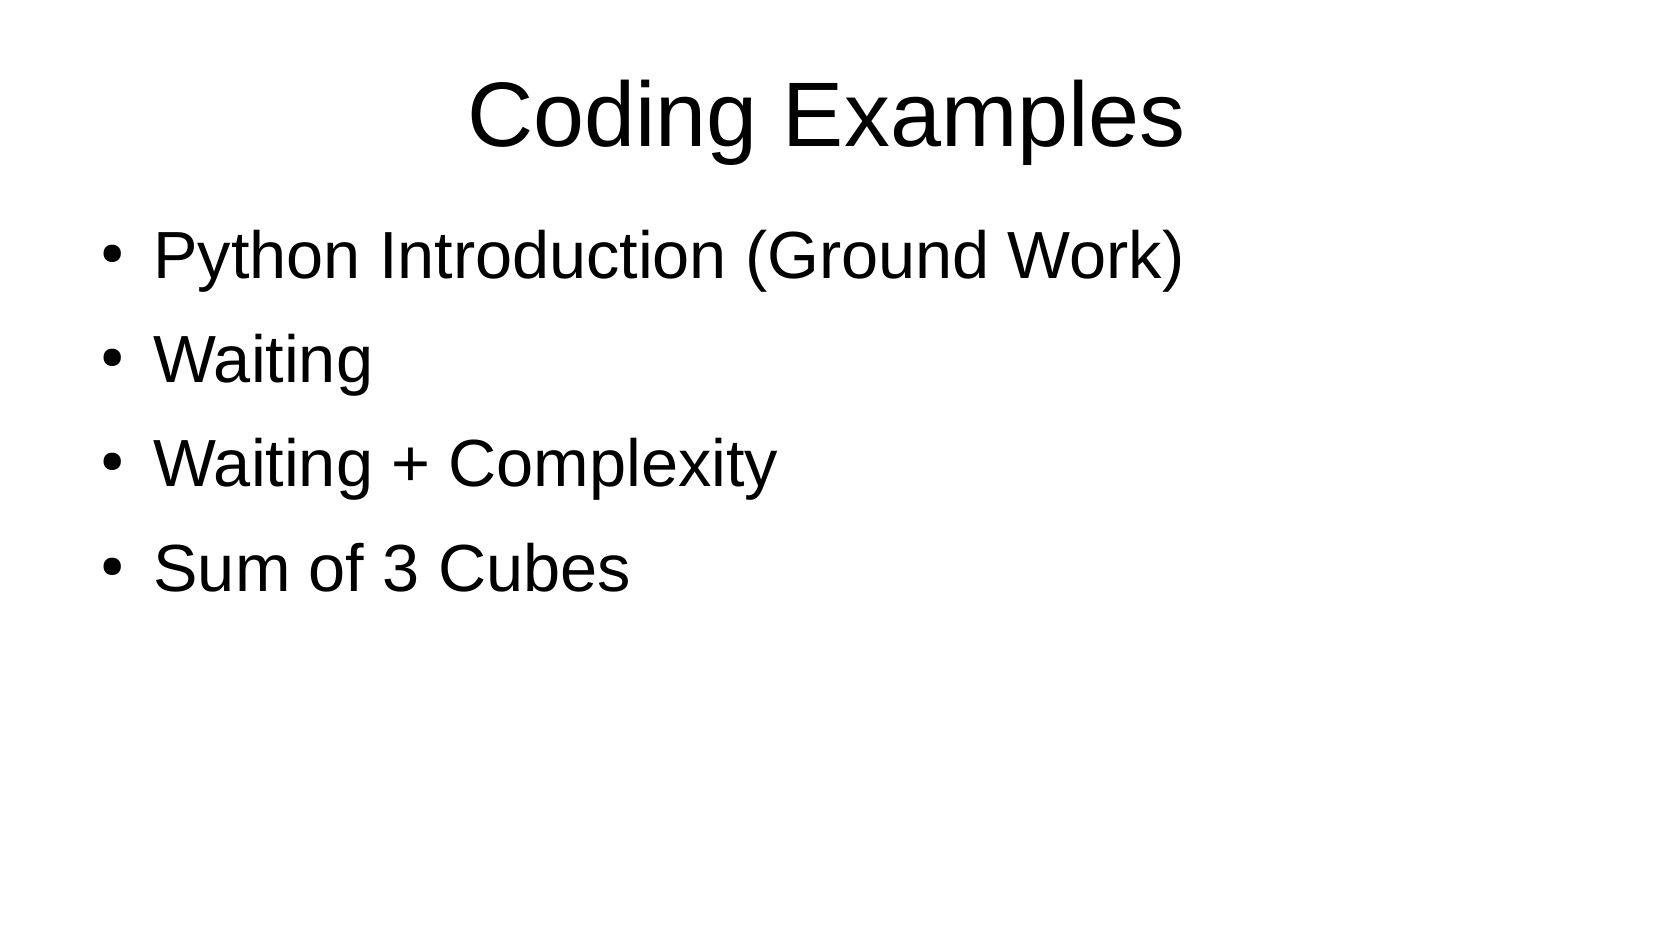

# Coding Examples
Python Introduction (Ground Work)
Waiting
Waiting + Complexity
Sum of 3 Cubes